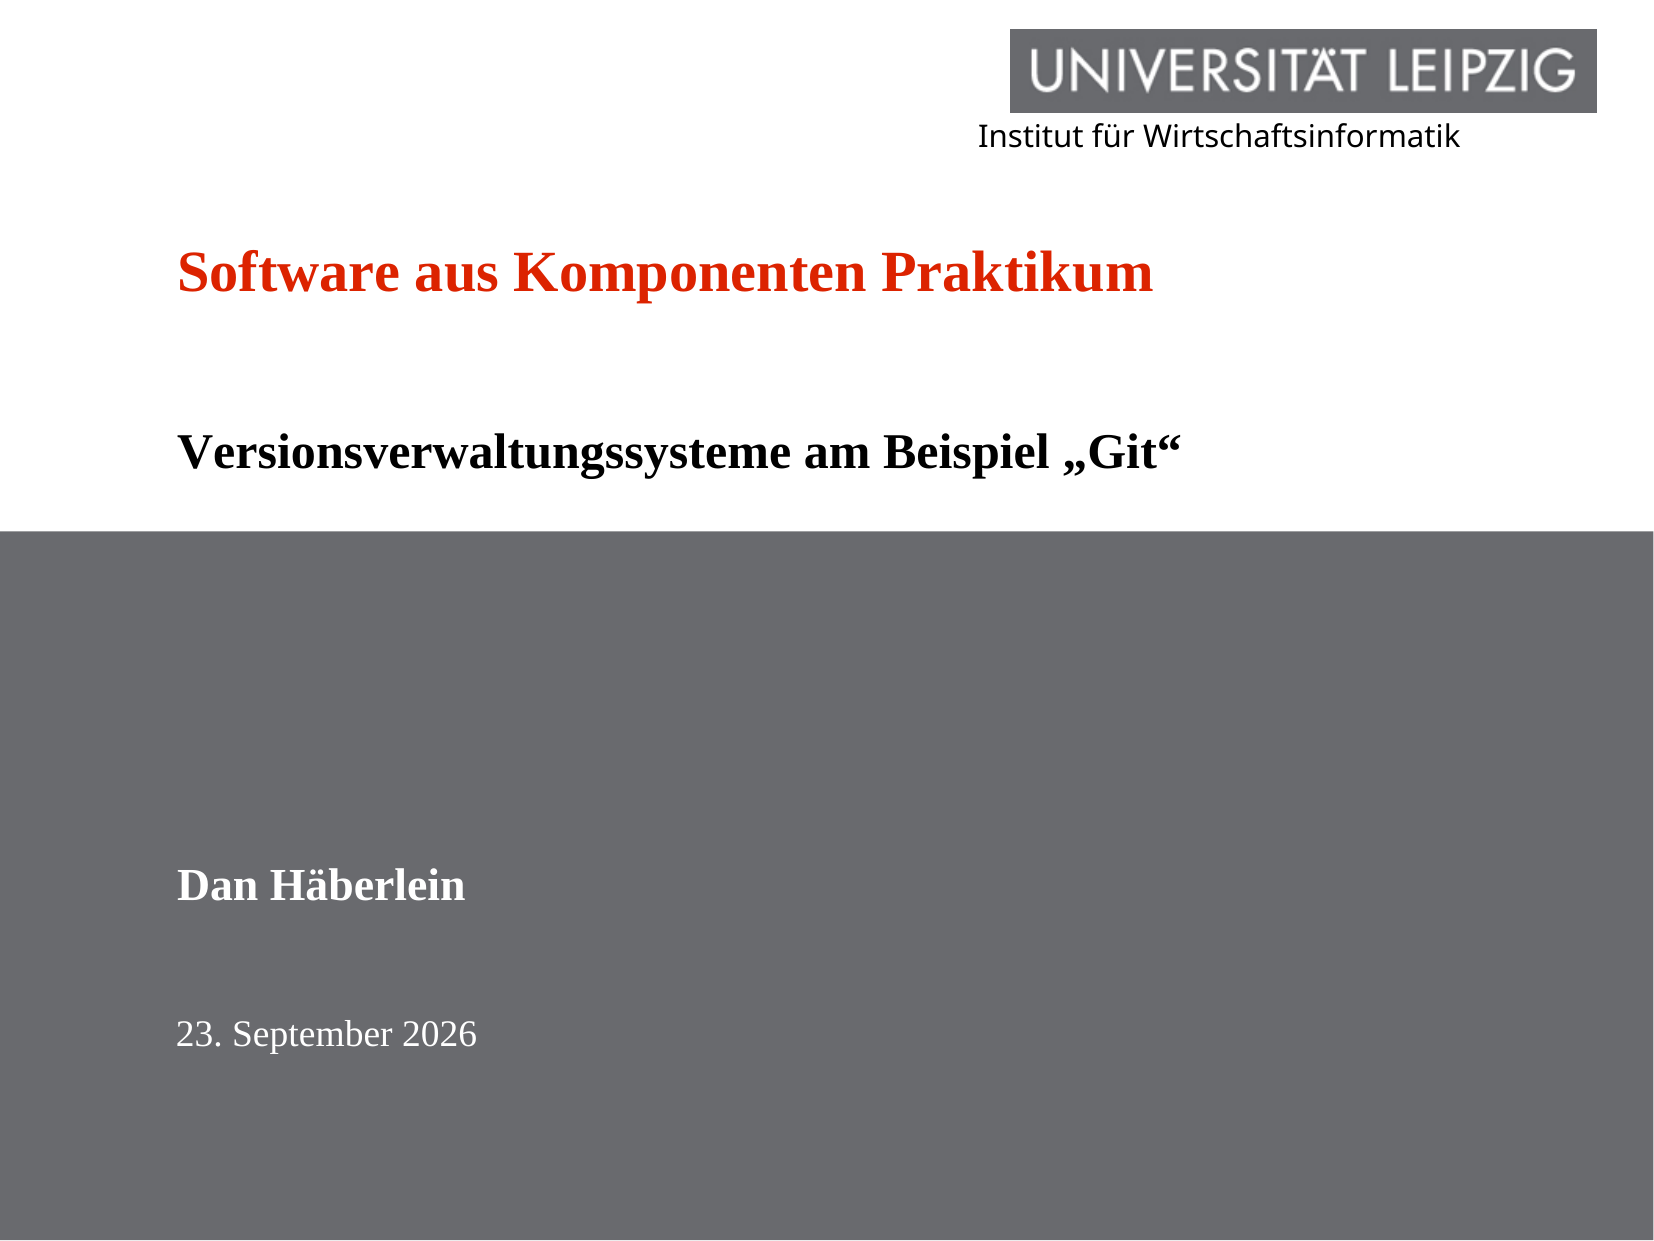

# Software aus Komponenten Praktikum
Versionsverwaltungssysteme am Beispiel „Git“